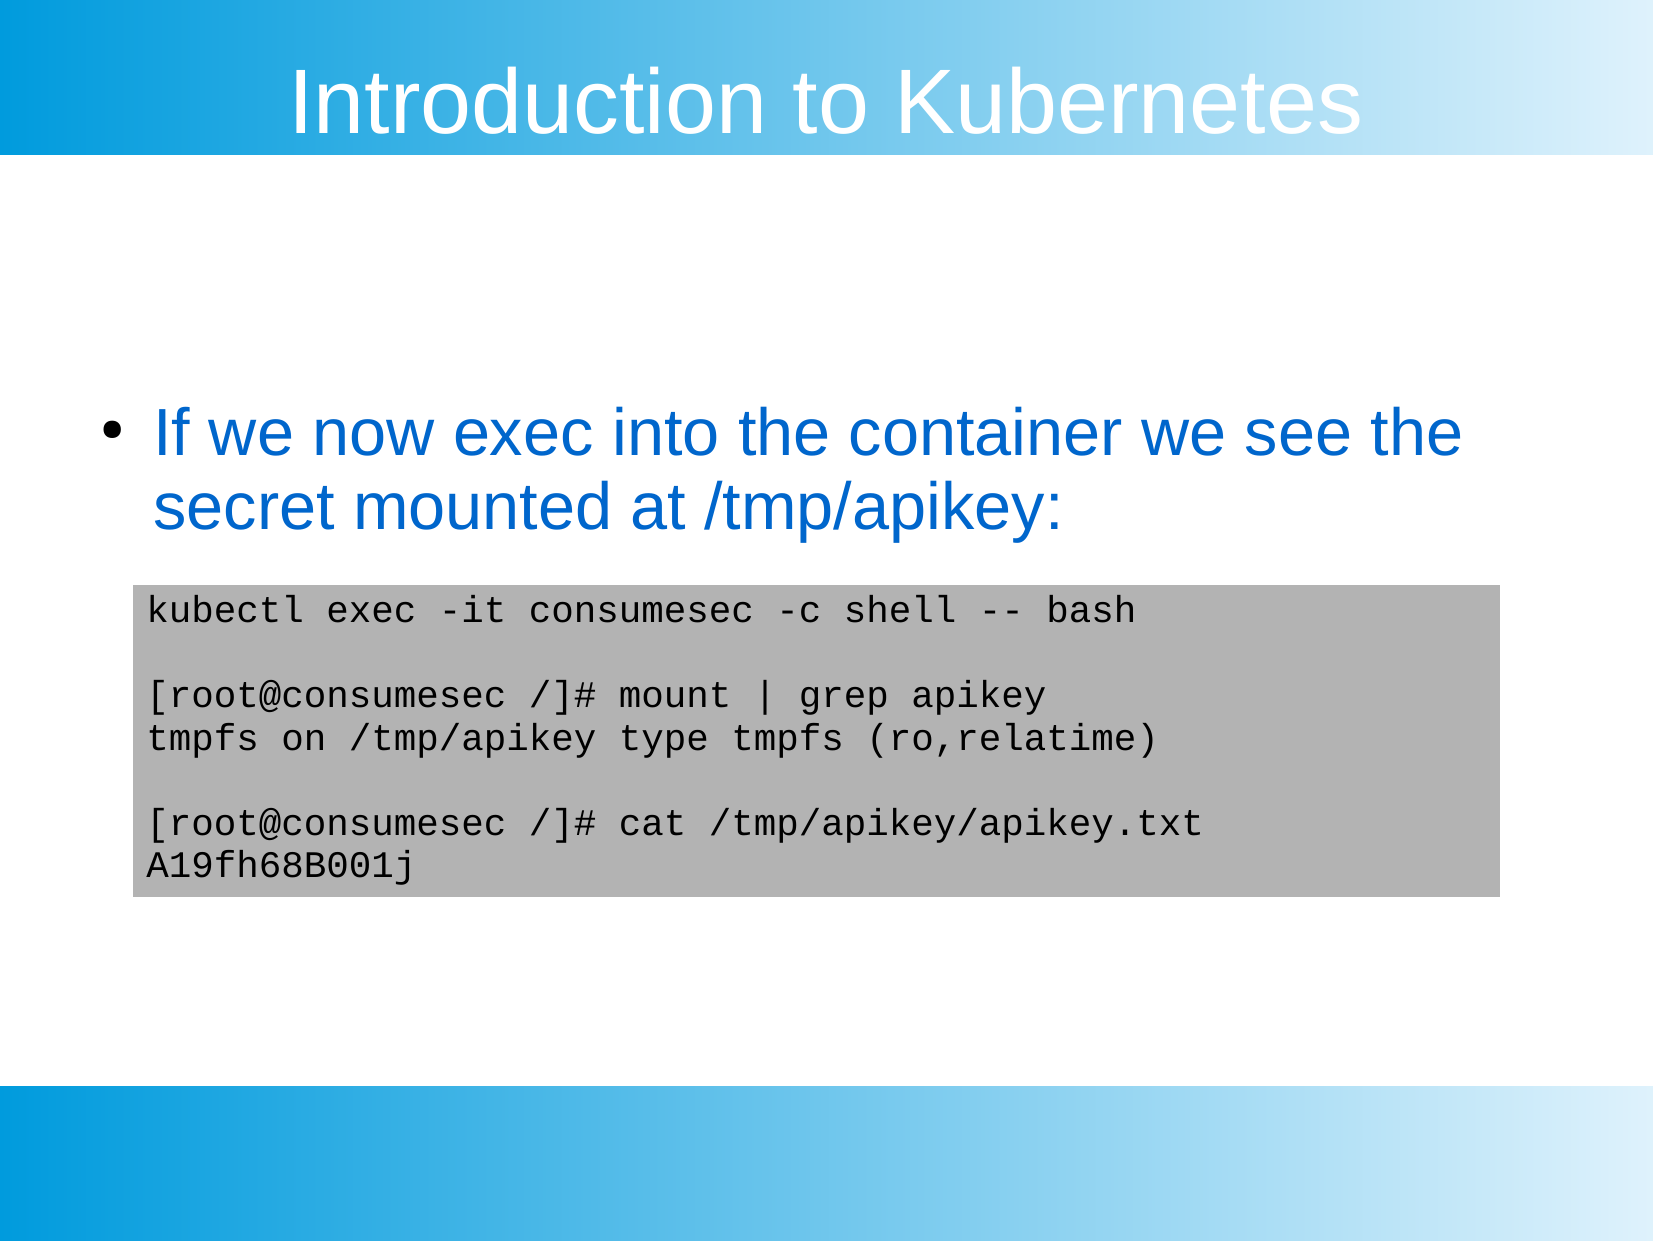

# Introduction to Kubernetes
If we now exec into the container we see the secret mounted at /tmp/apikey:
| kubectl exec -it consumesec -c shell -- bash [root@consumesec /]# mount | grep apikey tmpfs on /tmp/apikey type tmpfs (ro,relatime) [root@consumesec /]# cat /tmp/apikey/apikey.txt A19fh68B001j |
| --- |